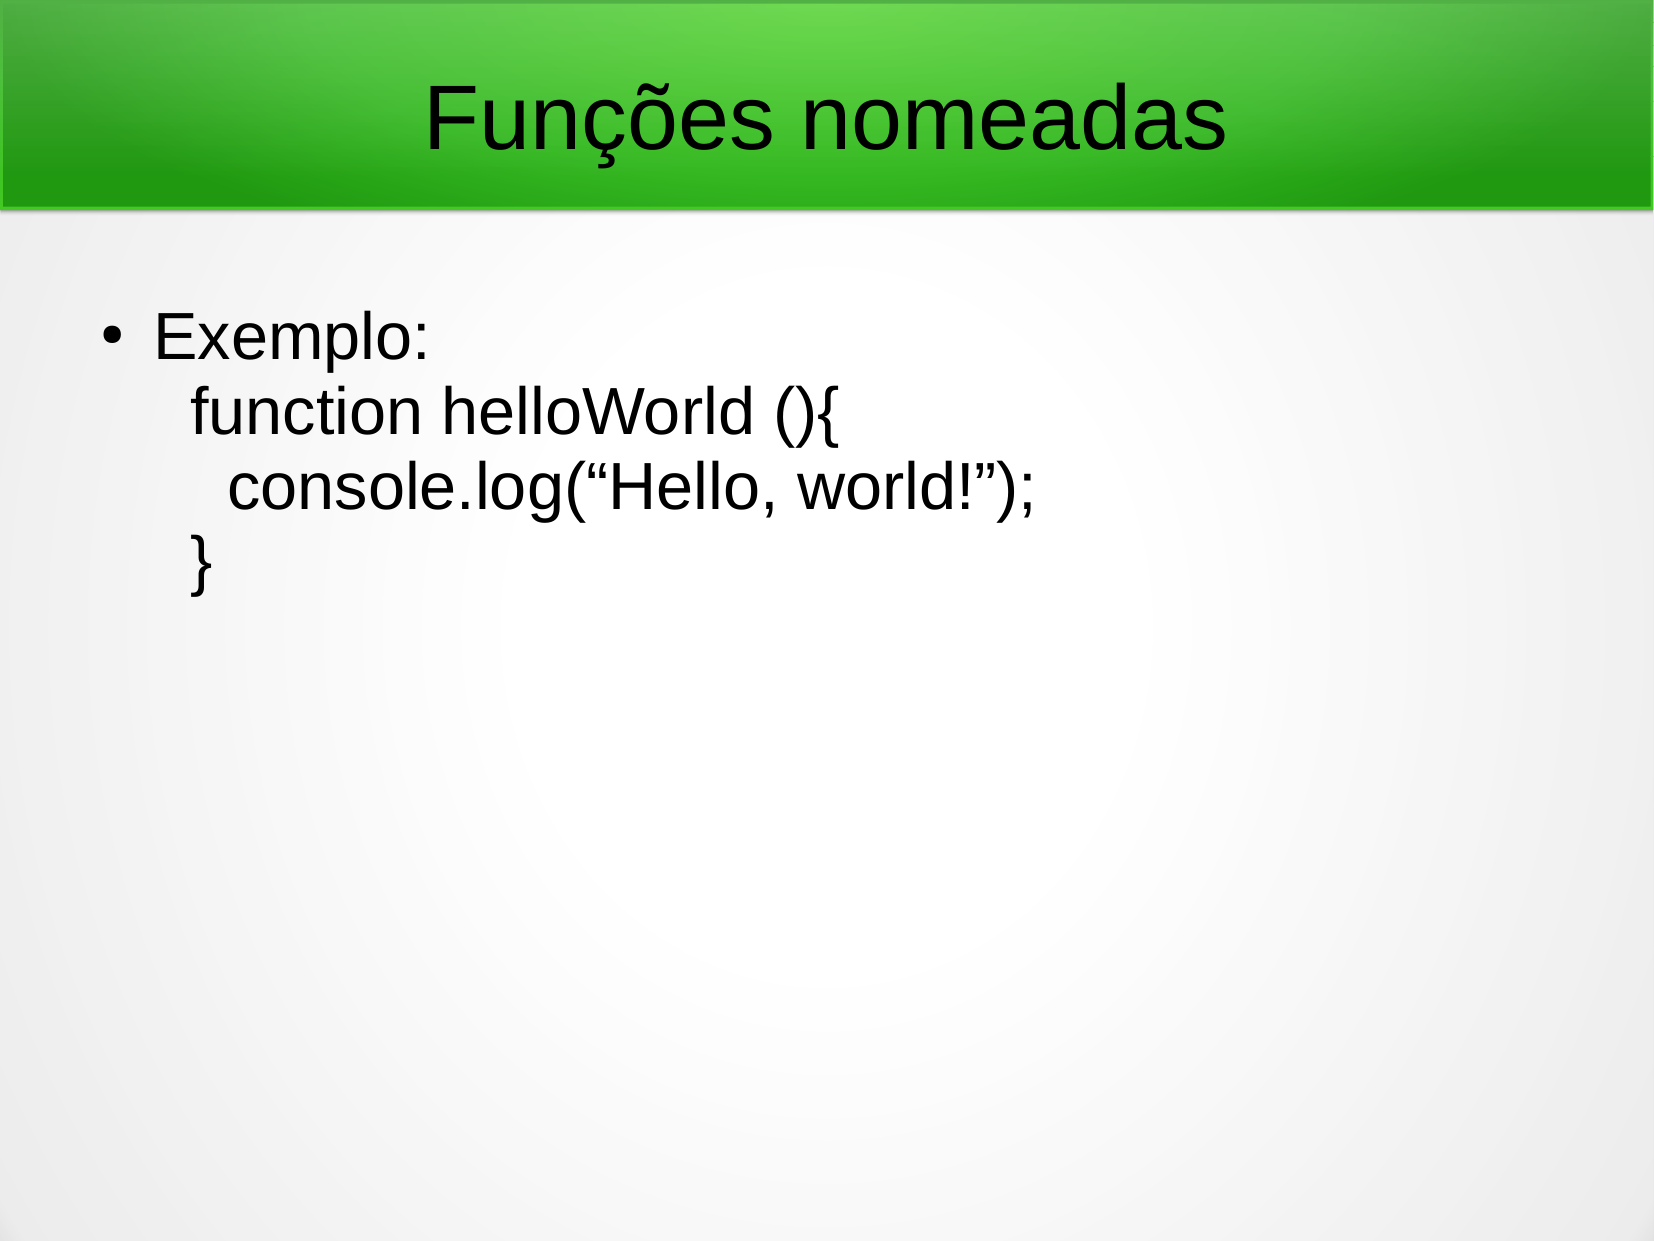

# Funções nomeadas
Exemplo:
 function helloWorld (){
 console.log(“Hello, world!”);
 }